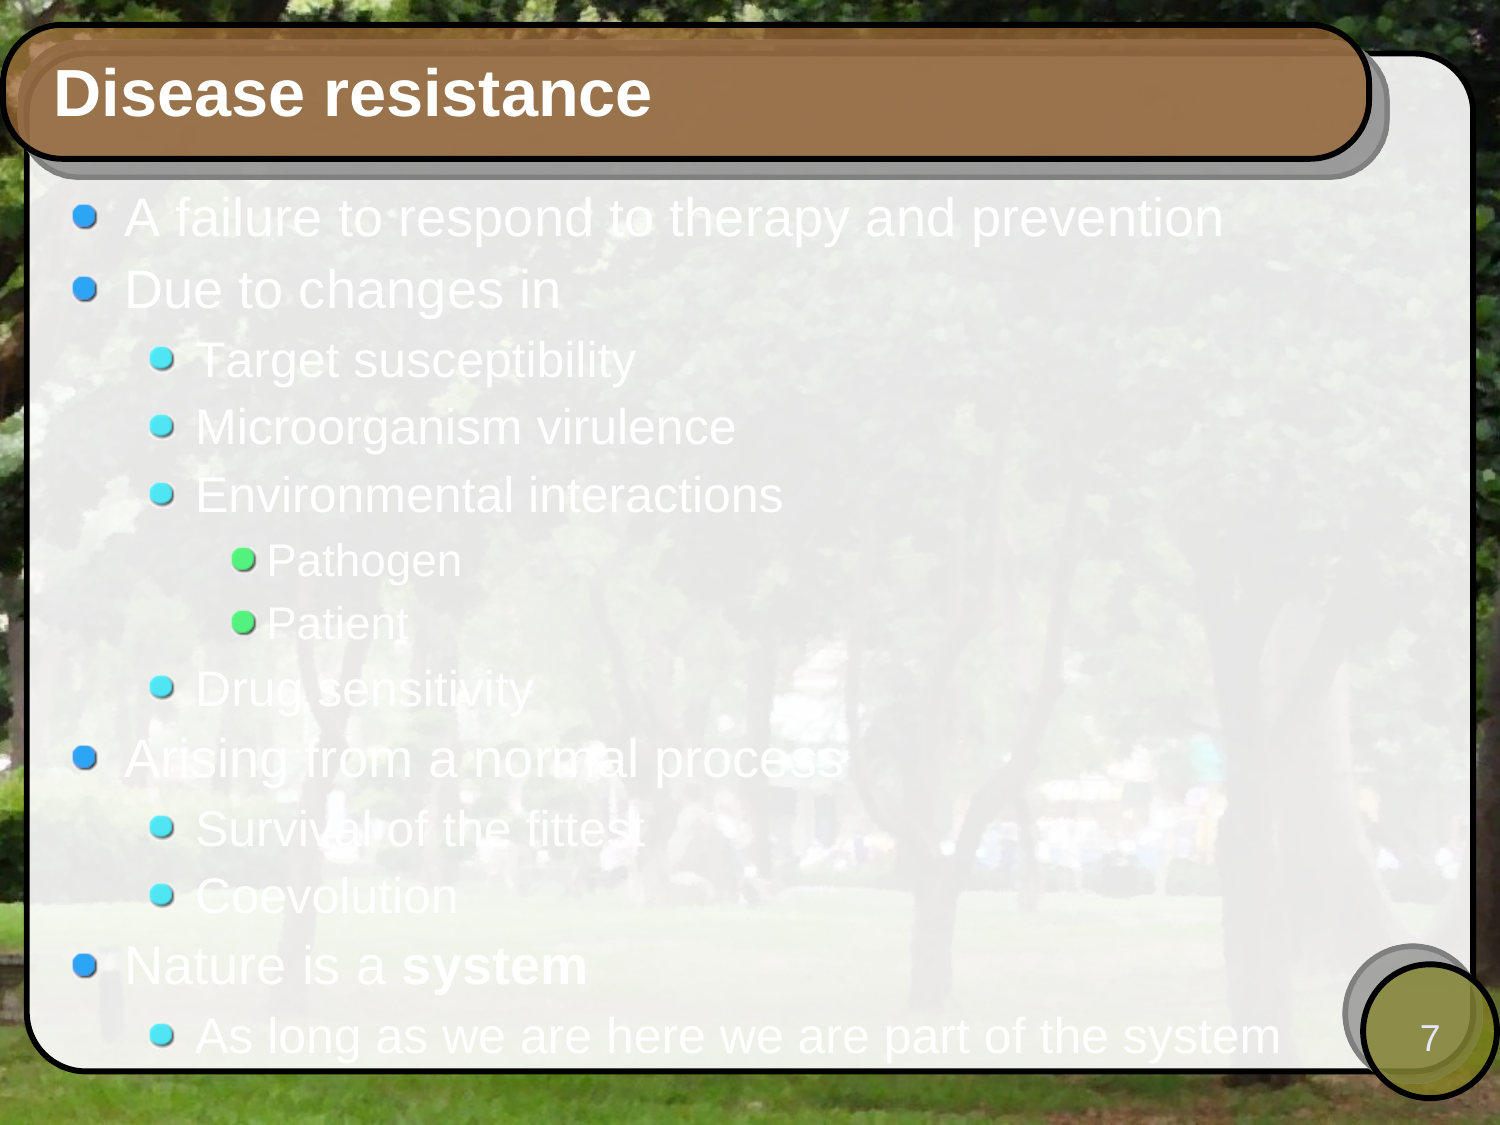

# Disease resistance
A failure to respond to therapy and prevention
Due to changes in
Target susceptibility
Microorganism virulence
Environmental interactions
Pathogen
Patient
Drug sensitivity
Arising from a normal process
Survival of the fittest
Coevolution
Nature is a system
As long as we are here we are part of the system
7